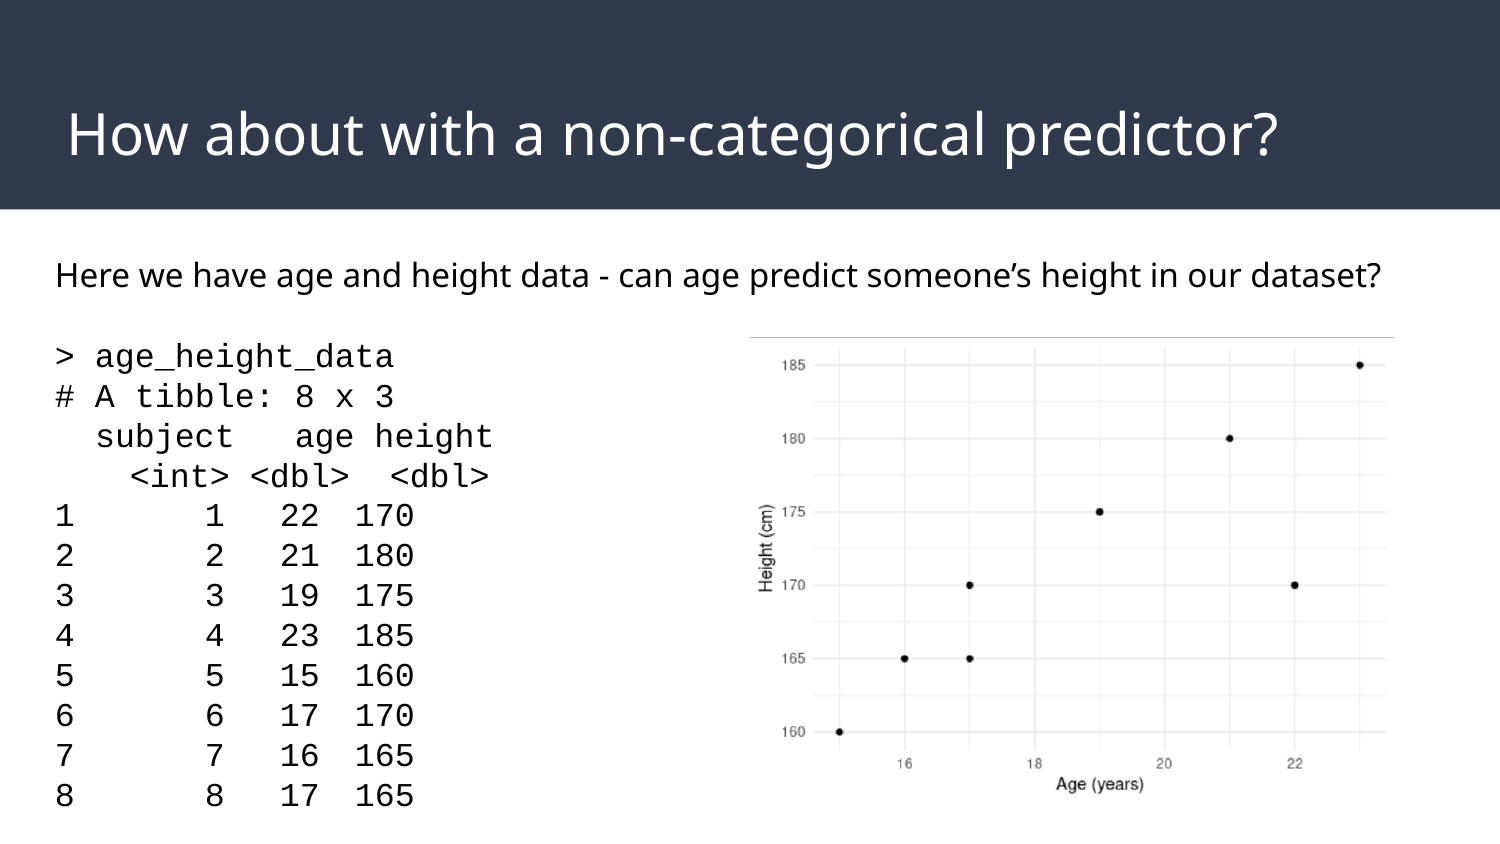

# How about with a non-categorical predictor?
Here we have age and height data - can age predict someone’s height in our dataset?
> age_height_data
# A tibble: 8 x 3
 subject age height
	<int> <dbl> <dbl>
1 	1	22	170
2 	2	21	180
3 	3	19	175
4 	4	23	185
5 	5	15	160
6 	6	17	170
7 	7	16	165
8 	8	17	165